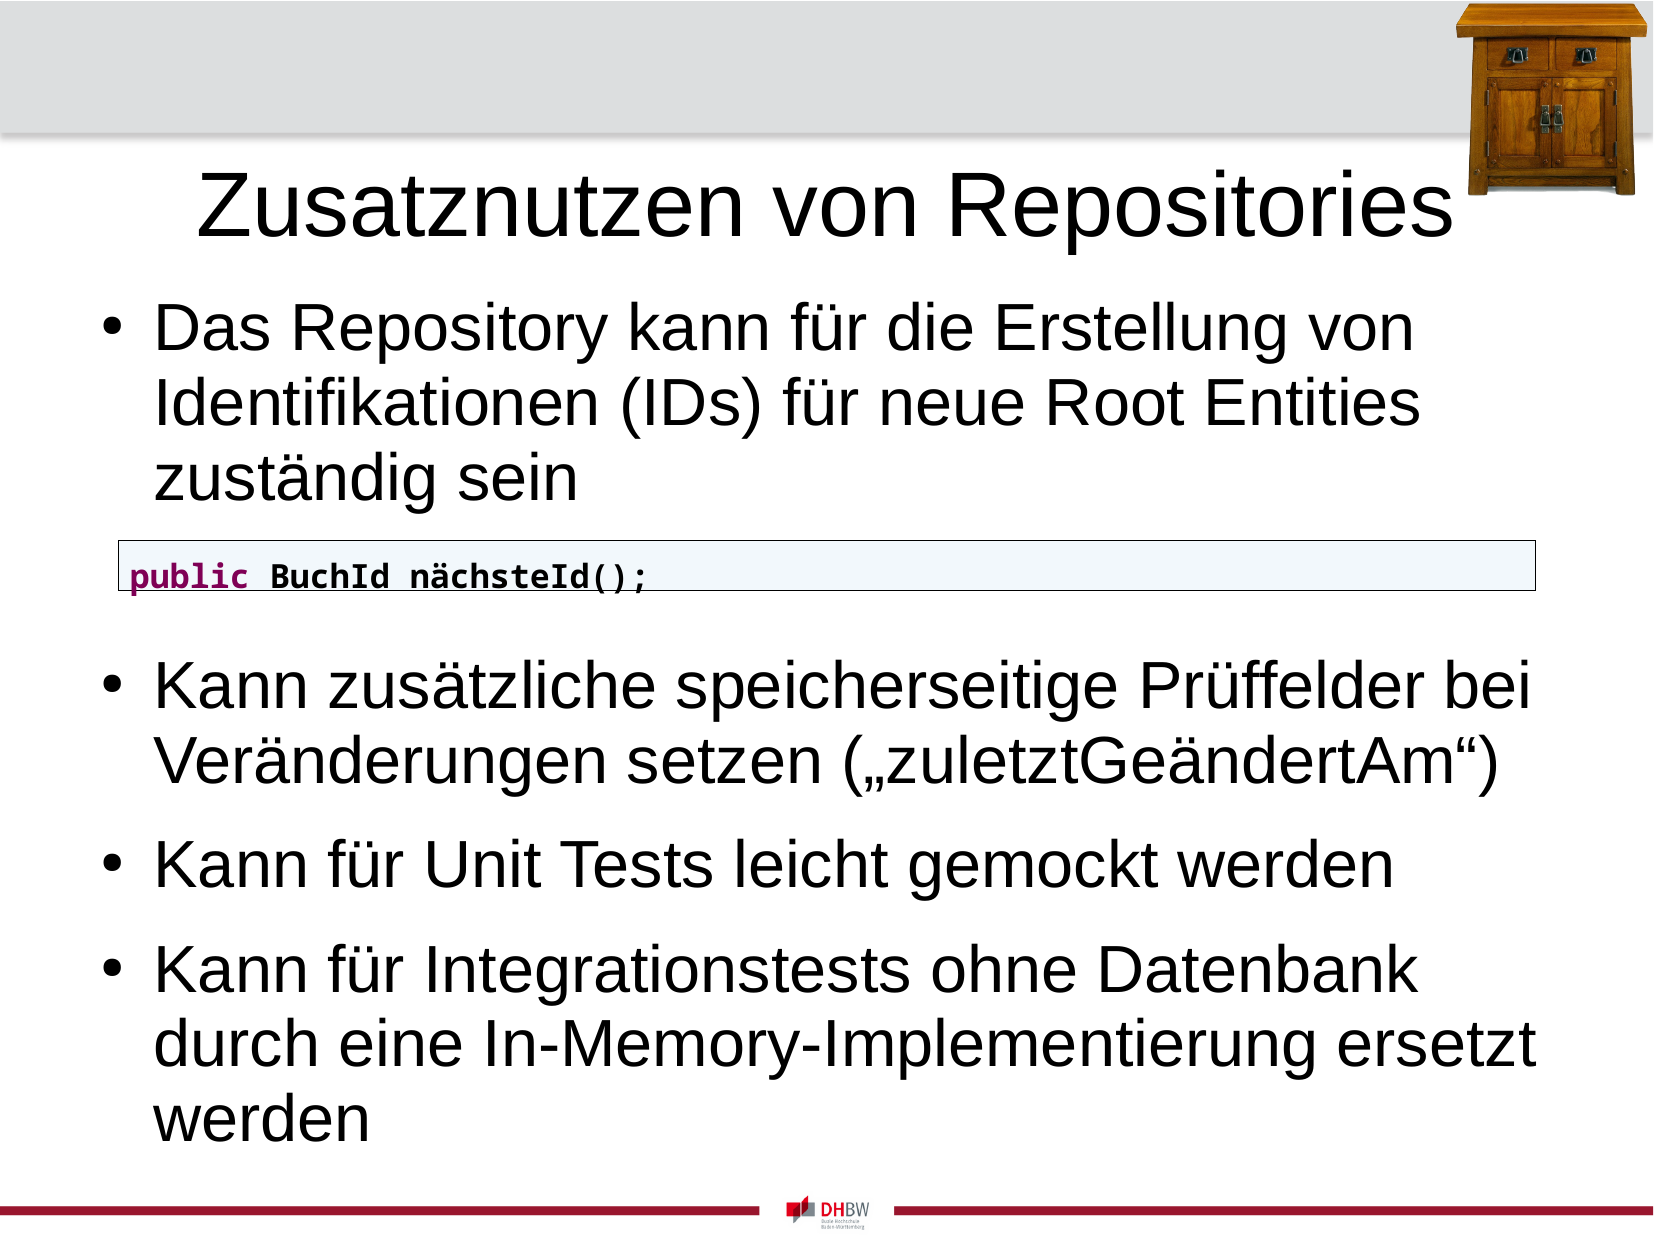

# Zusatznutzen von Repositories
Das Repository kann für die Erstellung von Identifikationen (IDs) für neue Root Entities zuständig sein
Kann zusätzliche speicherseitige Prüffelder bei Veränderungen setzen („zuletztGeändertAm“)
Kann für Unit Tests leicht gemockt werden
Kann für Integrationstests ohne Datenbank durch eine In-Memory-Implementierung ersetzt werden
public BuchId nächsteId();